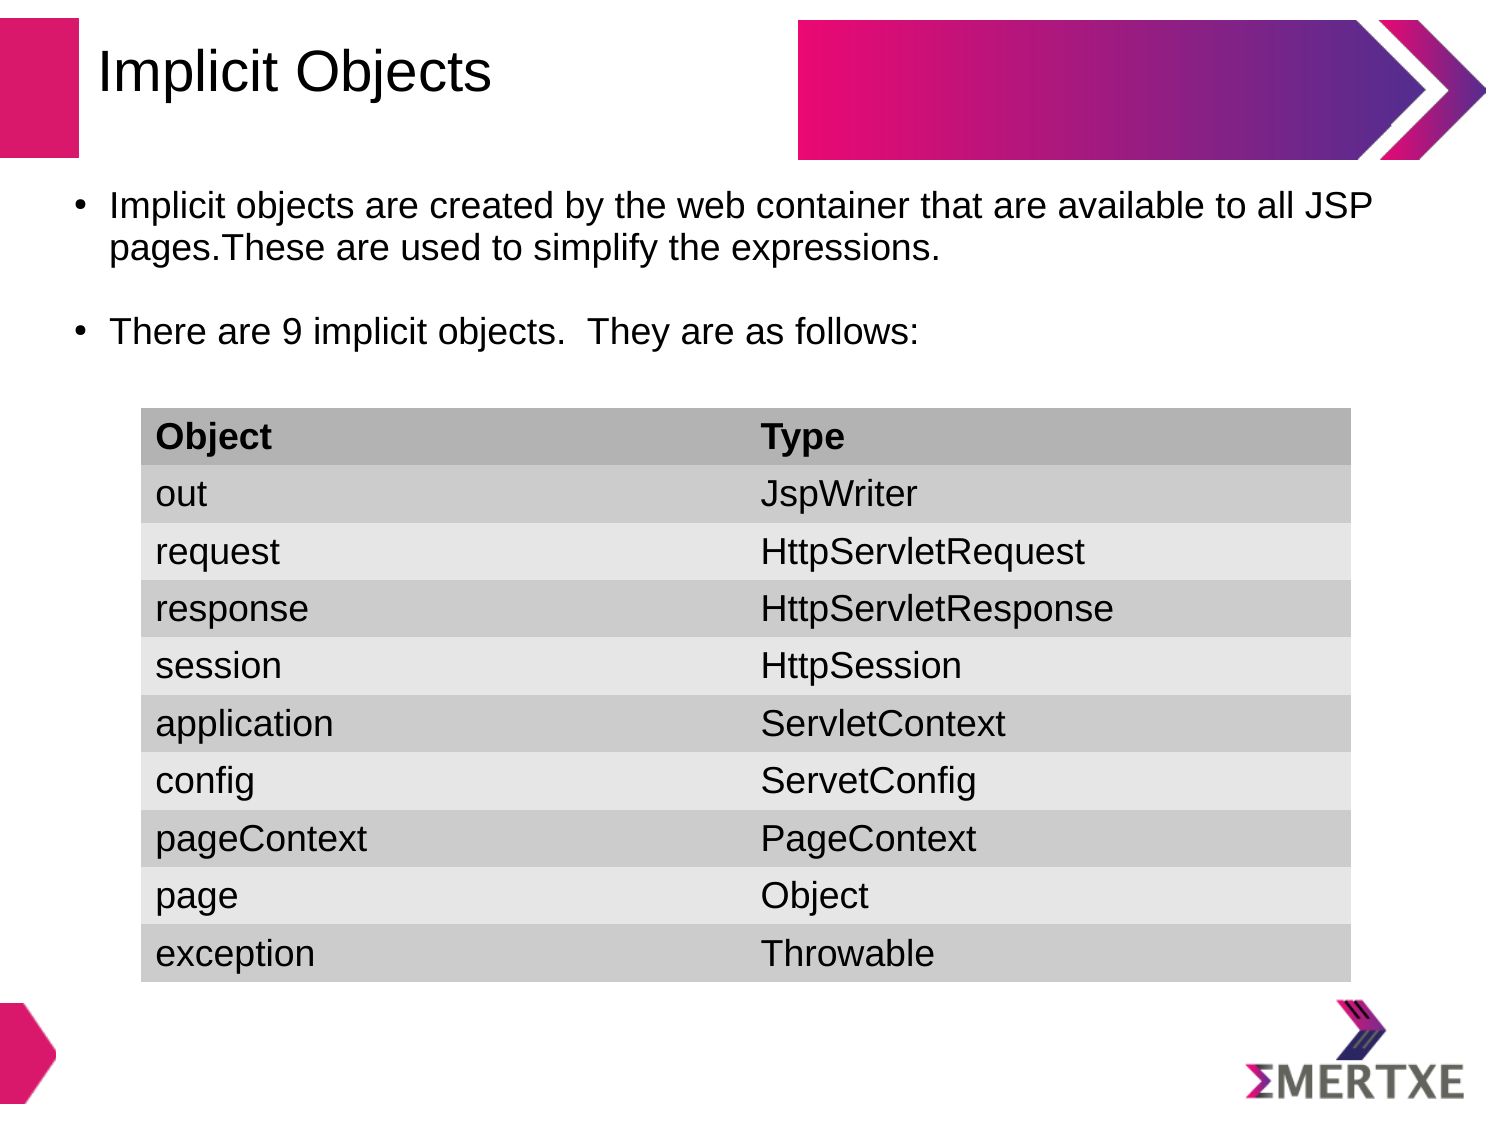

Implicit Objects
Implicit objects are created by the web container that are available to all JSP pages.These are used to simplify the expressions.
There are 9 implicit objects. They are as follows:
| Object | Type |
| --- | --- |
| out | JspWriter |
| request | HttpServletRequest |
| response | HttpServletResponse |
| session | HttpSession |
| application | ServletContext |
| config | ServetConfig |
| pageContext | PageContext |
| page | Object |
| exception | Throwable |